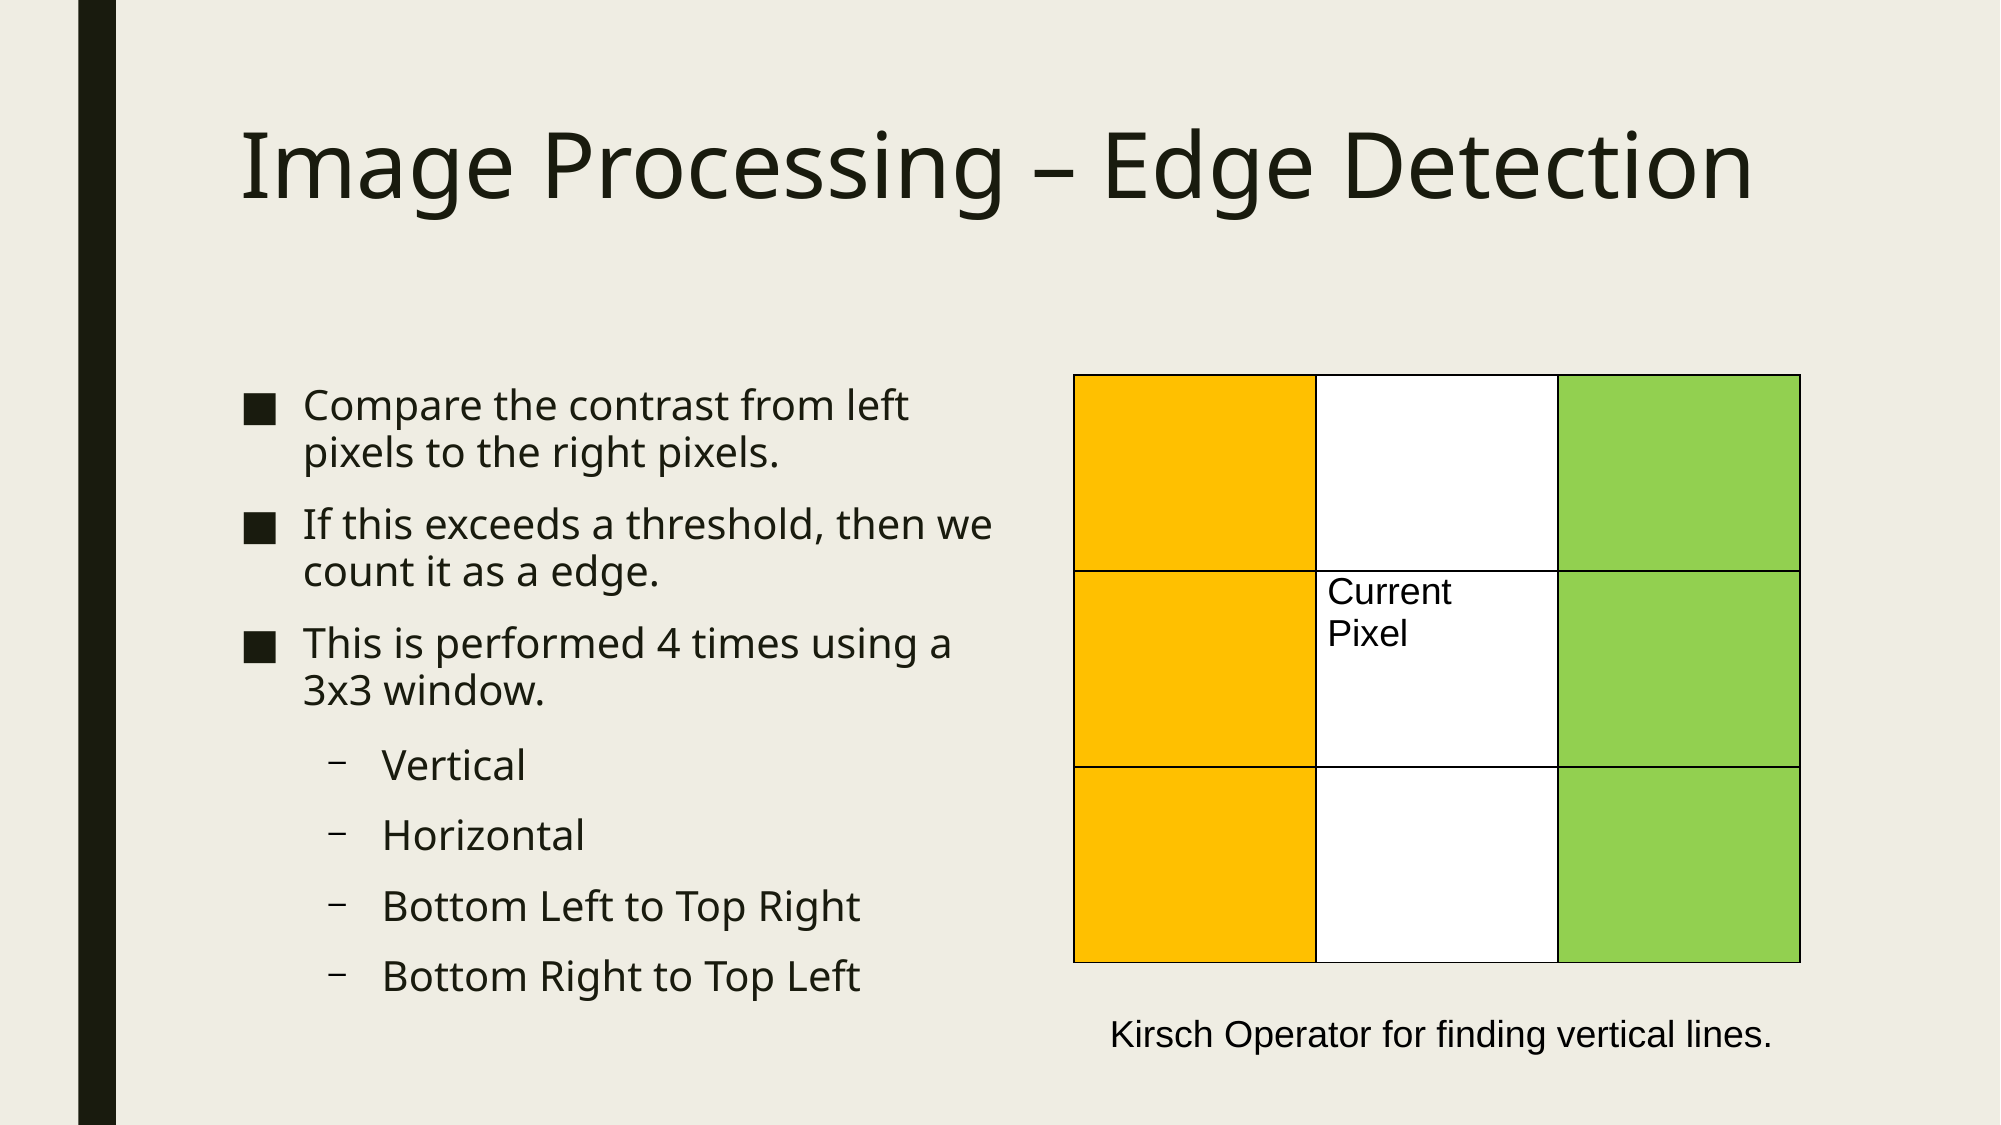

# Image Processing – Edge Detection
Compare the contrast from left pixels to the right pixels.
If this exceeds a threshold, then we count it as a edge.
This is performed 4 times using a 3x3 window.
Vertical
Horizontal
Bottom Left to Top Right
Bottom Right to Top Left
| | | |
| --- | --- | --- |
| | Current Pixel | |
| | | |
Kirsch Operator for finding vertical lines.